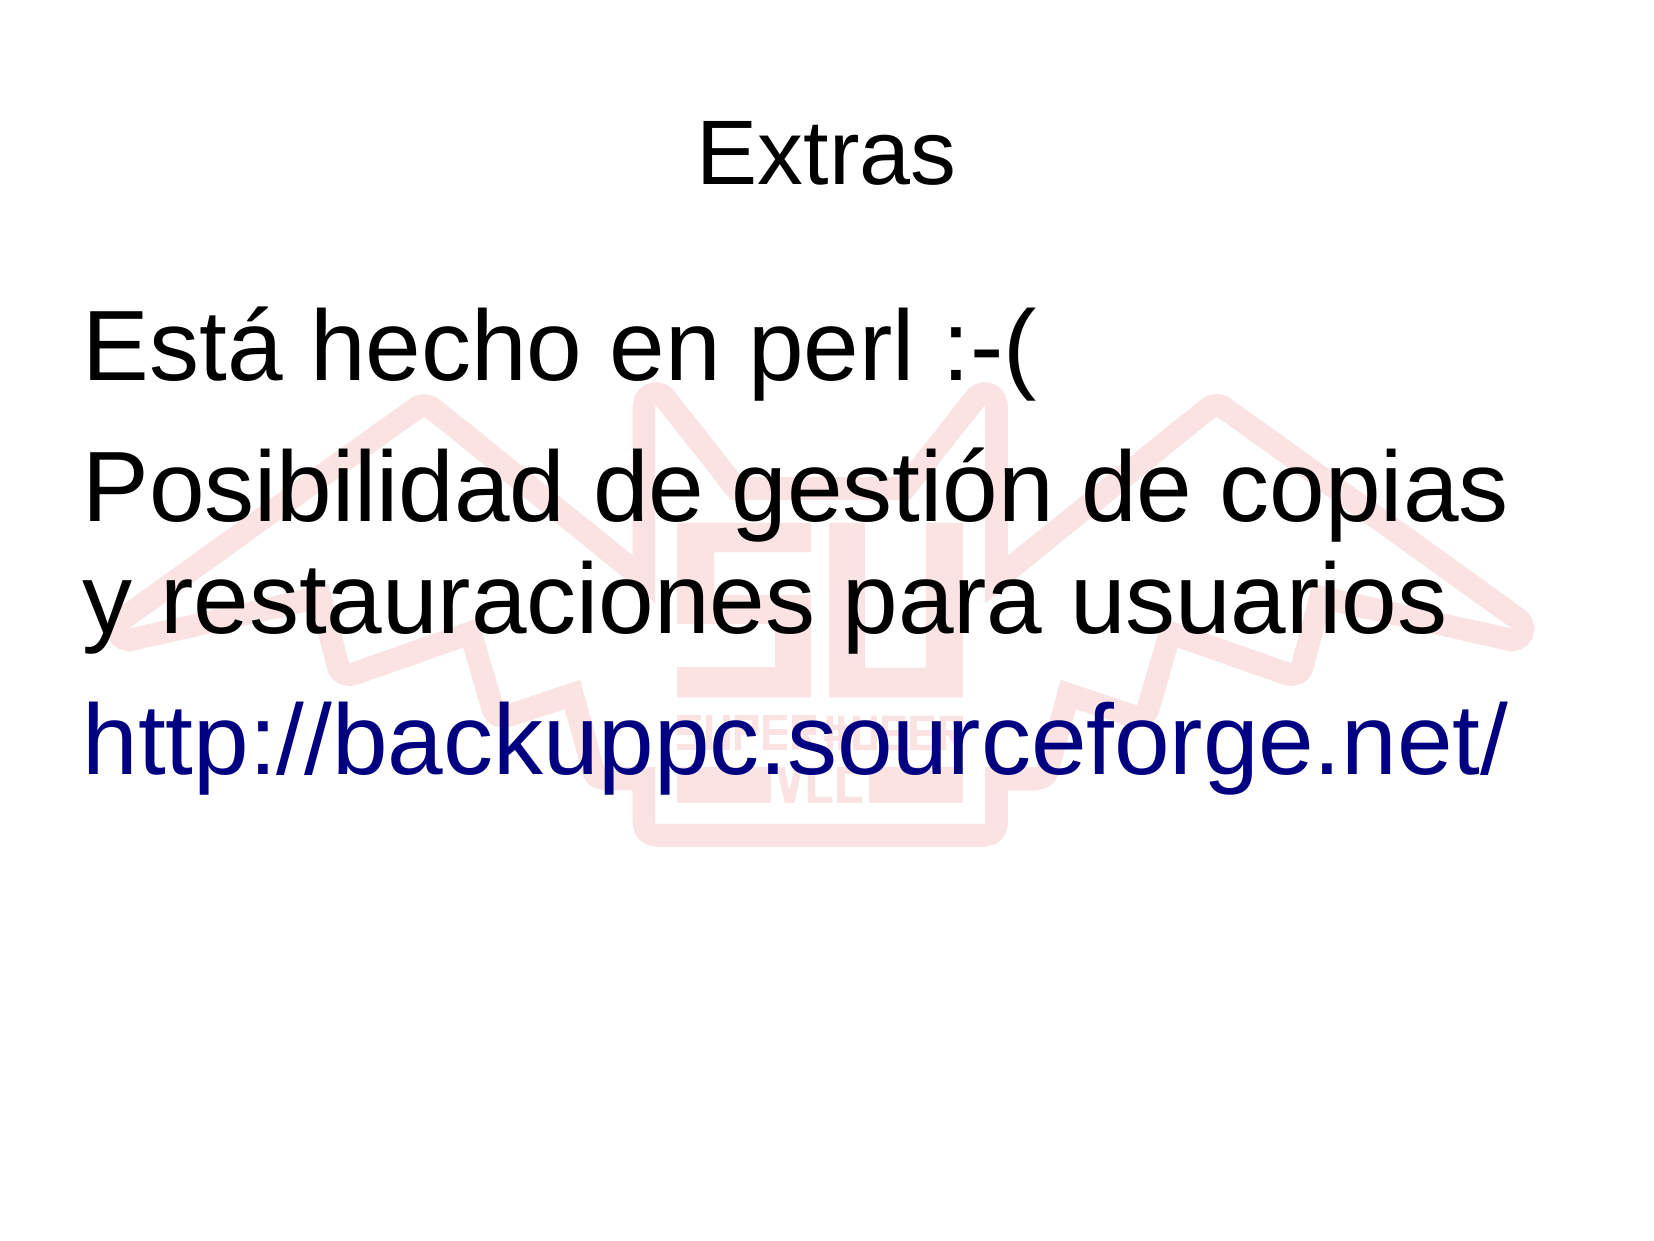

# Extras
Está hecho en perl :-(
Posibilidad de gestión de copias y restauraciones para usuarios
http://backuppc.sourceforge.net/